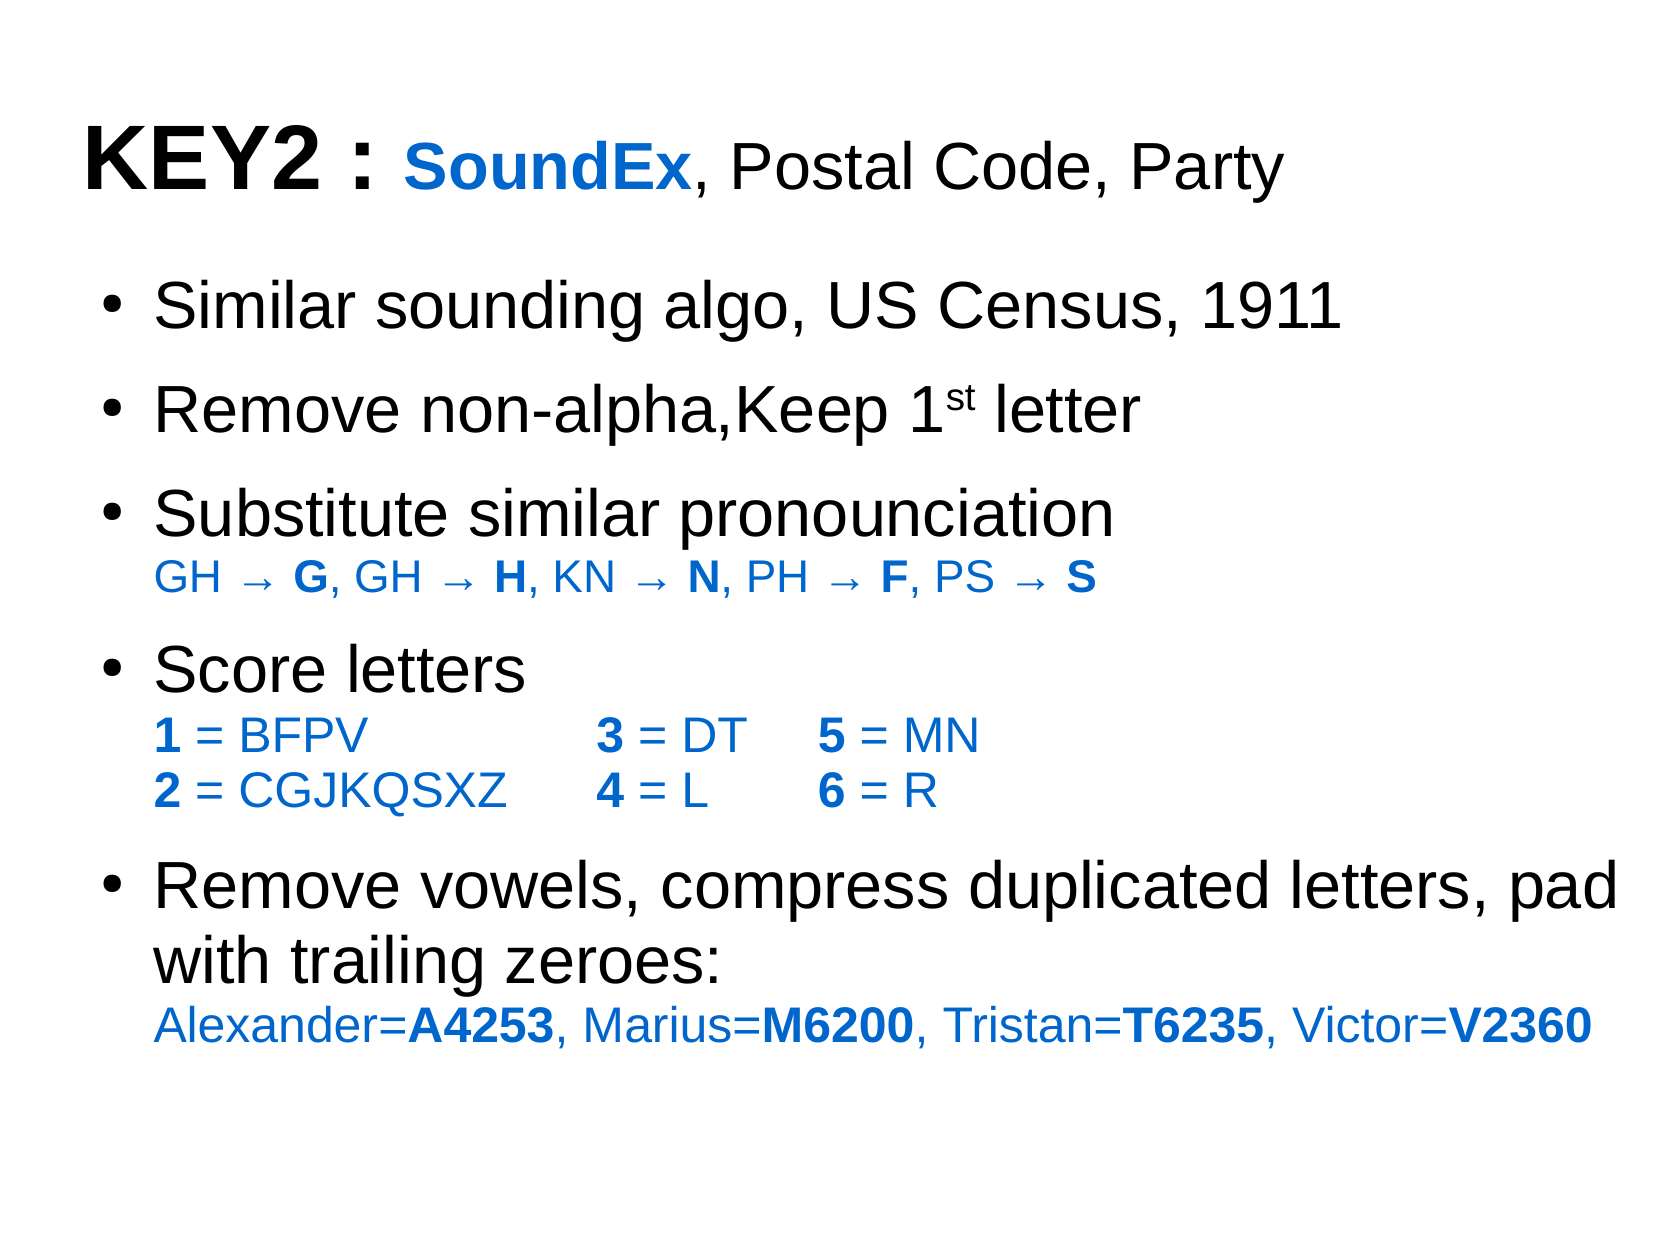

# KEY2 : SoundEx, Postal Code, Party
Similar sounding algo, US Census, 1911
Remove non-alpha,Keep 1st letter
Substitute similar pronounciation
GH → G, GH → H, KN → N, PH → F, PS → S
Score letters
1 = BFPV				3 = DT	5 = MN
2 = CGJKQSXZ		4 = L		6 = R
Remove vowels, compress duplicated letters, pad with trailing zeroes:
Alexander=A4253, Marius=M6200, Tristan=T6235, Victor=V2360